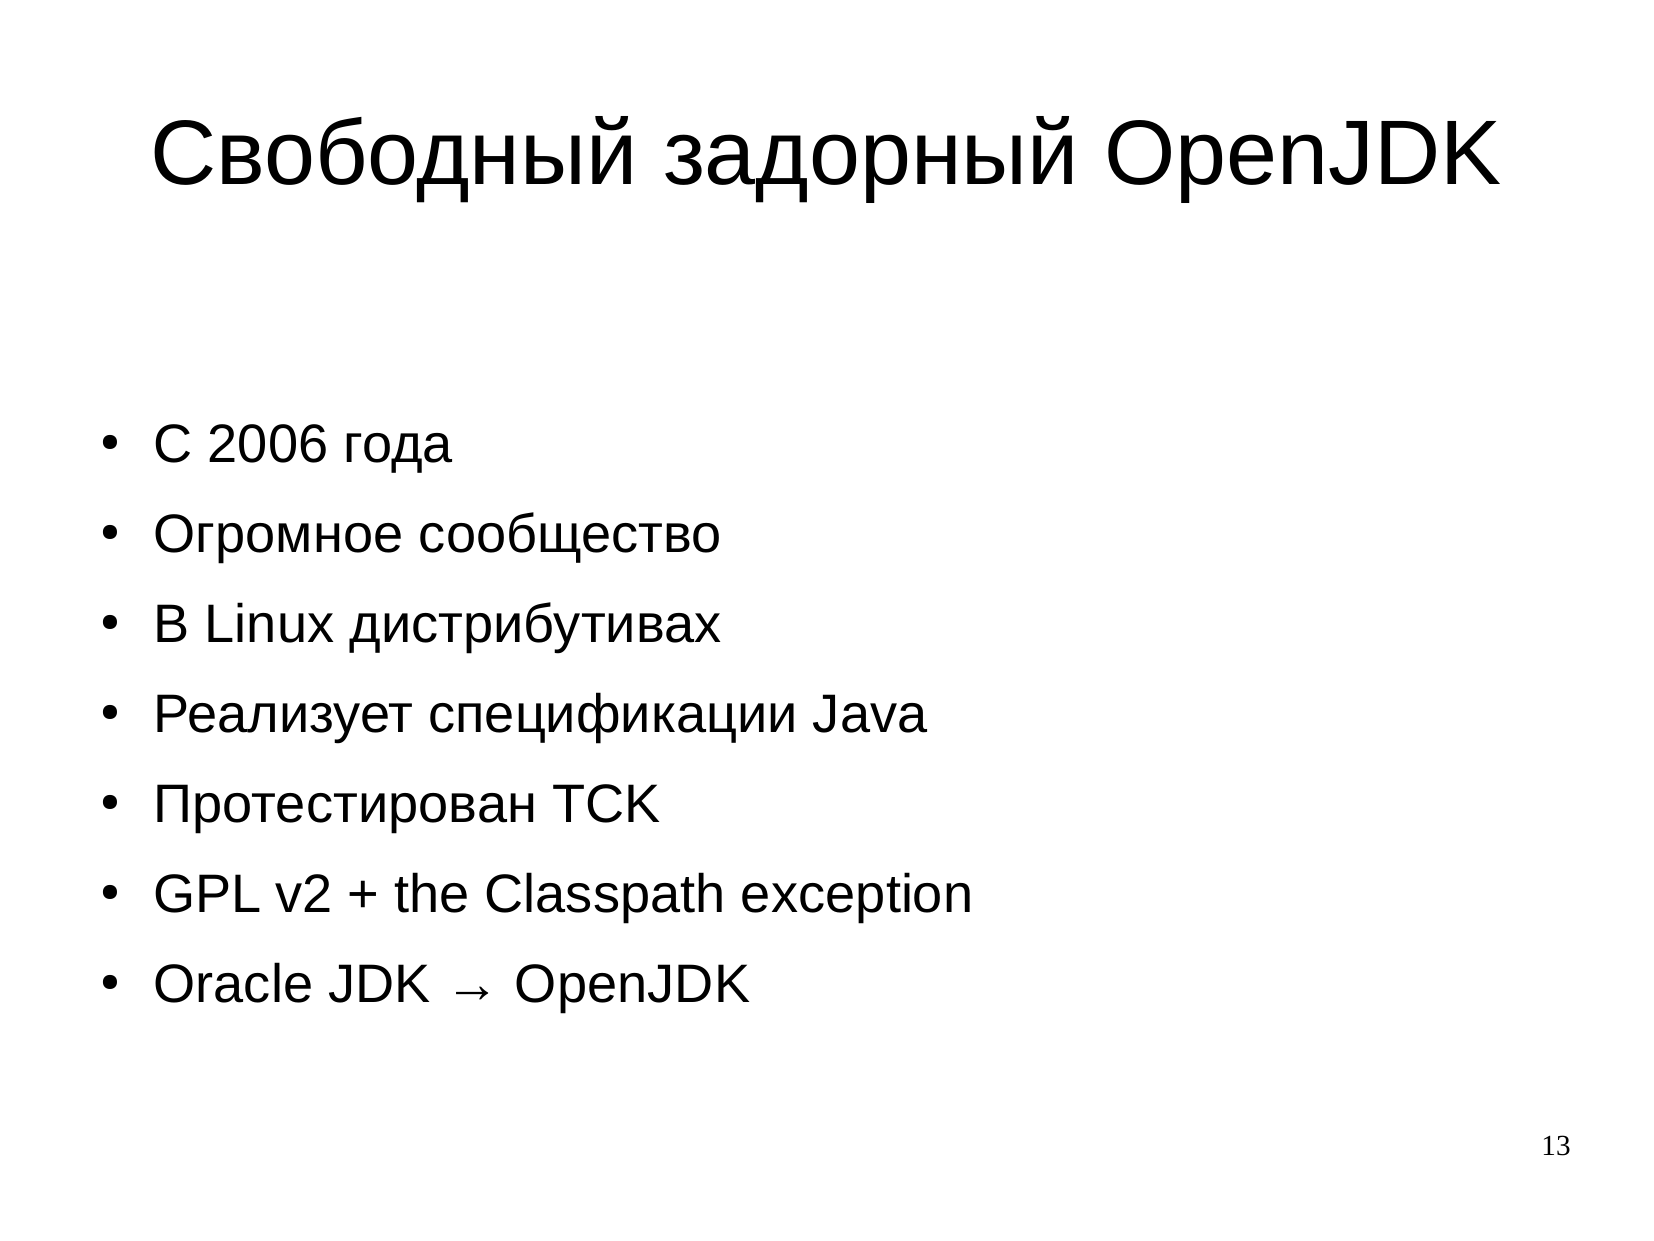

# Свободный задорный OpenJDK
С 2006 года
Огромное сообщество
В Linux дистрибутивах
Реализует спецификации Java
Протестирован TCK
GPL v2 + the Classpath exception
Oracle JDK → OpenJDK
13